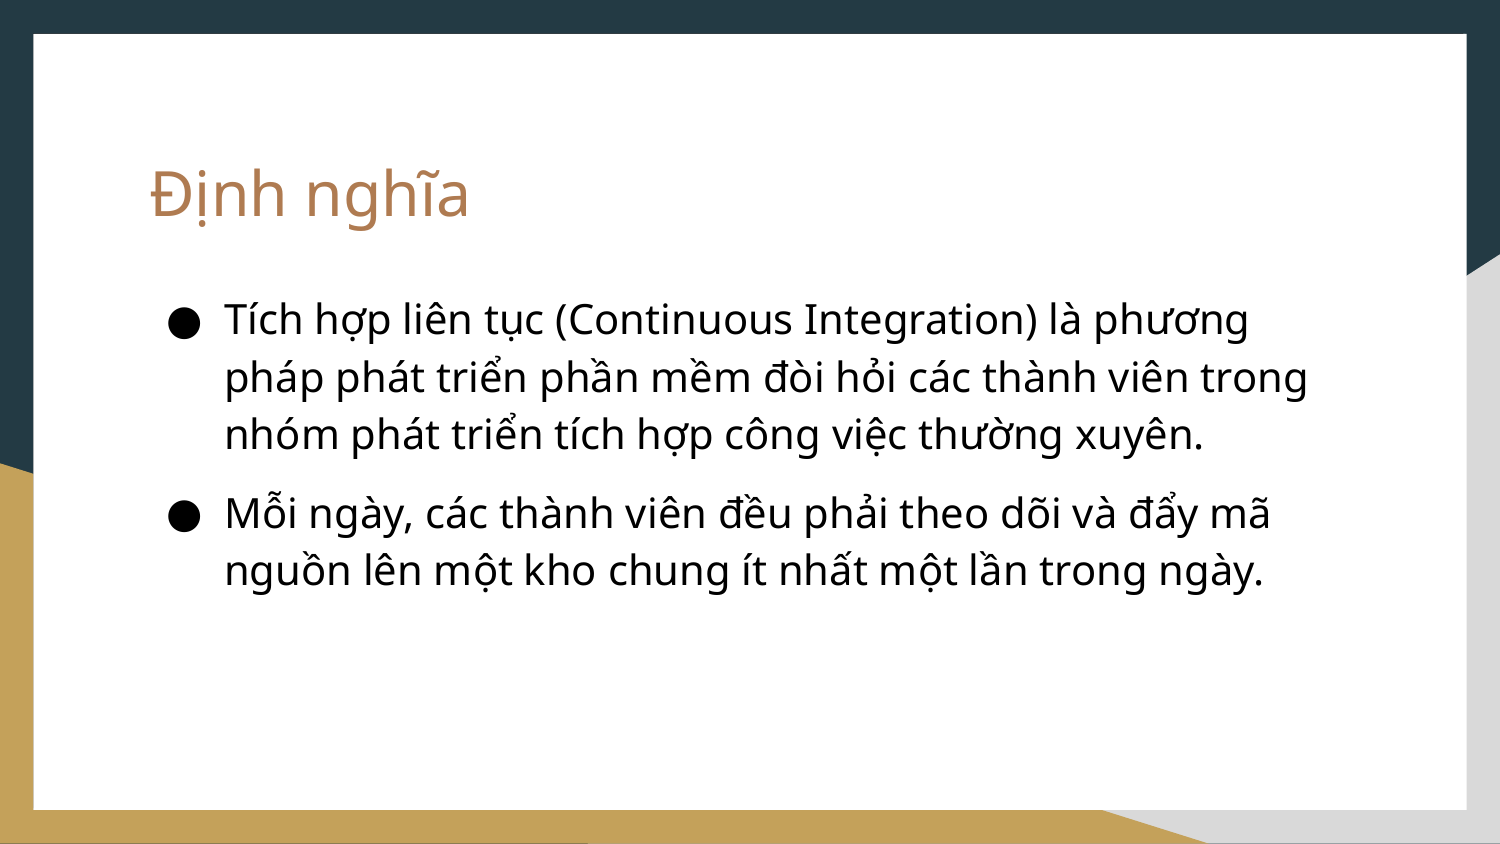

# Định nghĩa
Tích hợp liên tục (Continuous Integration) là phương pháp phát triển phần mềm đòi hỏi các thành viên trong nhóm phát triển tích hợp công việc thường xuyên.
Mỗi ngày, các thành viên đều phải theo dõi và đẩy mã nguồn lên một kho chung ít nhất một lần trong ngày.